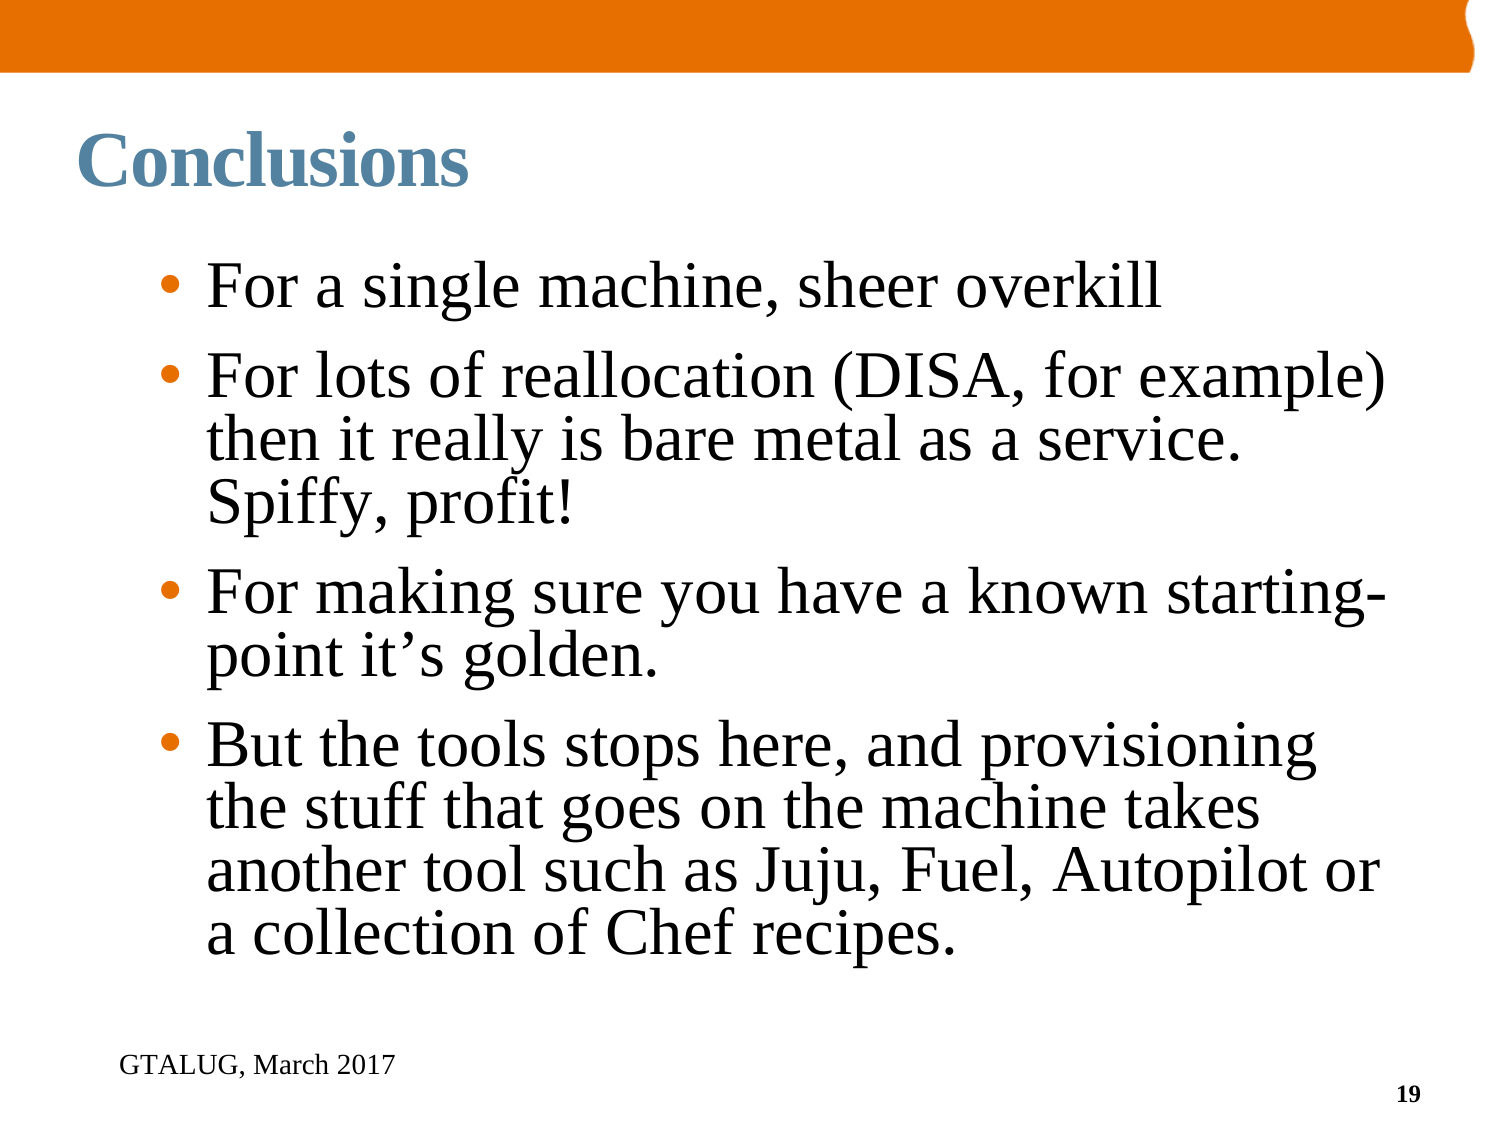

# Conclusions
For a single machine, sheer overkill
For lots of reallocation (DISA, for example) then it really is bare metal as a service. Spiffy, profit!
For making sure you have a known starting-point it’s golden.
But the tools stops here, and provisioning the stuff that goes on the machine takes another tool such as Juju, Fuel, Autopilot or a collection of Chef recipes.